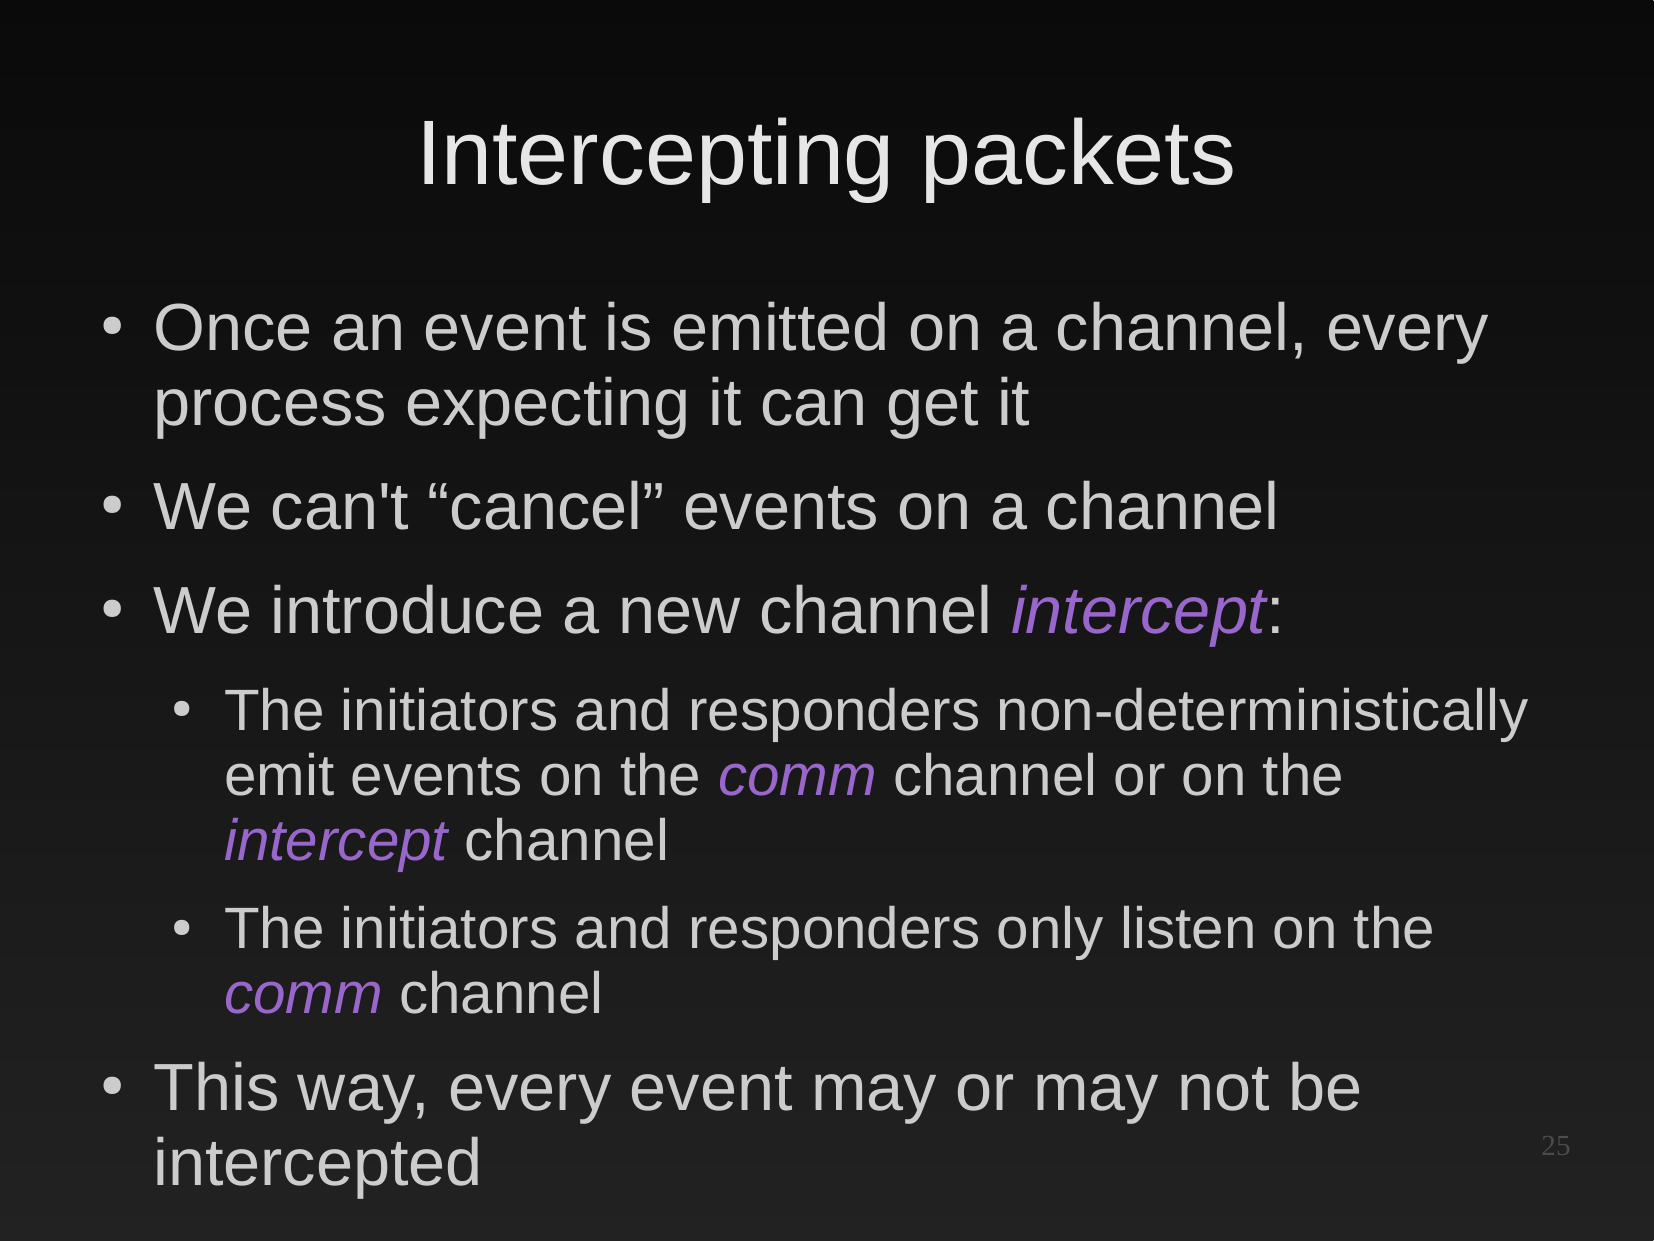

# Intercepting packets
Once an event is emitted on a channel, every process expecting it can get it
We can't “cancel” events on a channel
We introduce a new channel intercept:
The initiators and responders non-deterministically emit events on the comm channel or on the intercept channel
The initiators and responders only listen on the comm channel
This way, every event may or may not be intercepted
25